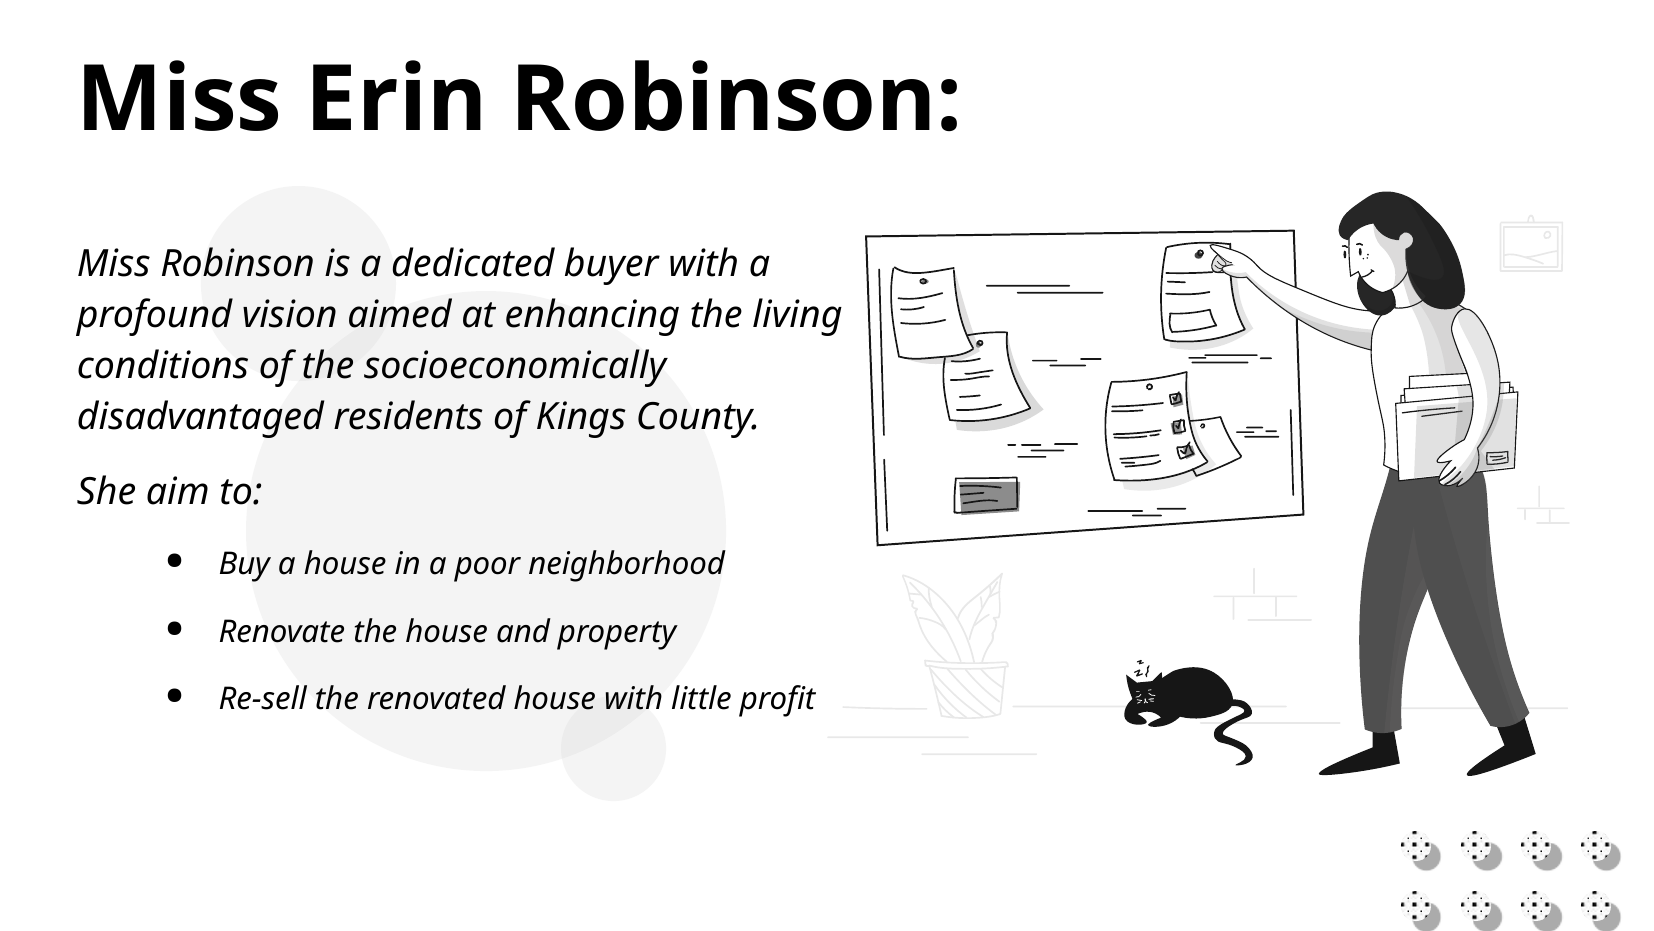

# Miss Erin Robinson:
Miss Robinson is a dedicated buyer with a profound vision aimed at enhancing the living conditions of the socioeconomically disadvantaged residents of Kings County.
She aim to:
Buy a house in a poor neighborhood
Renovate the house and property
Re-sell the renovated house with little profit